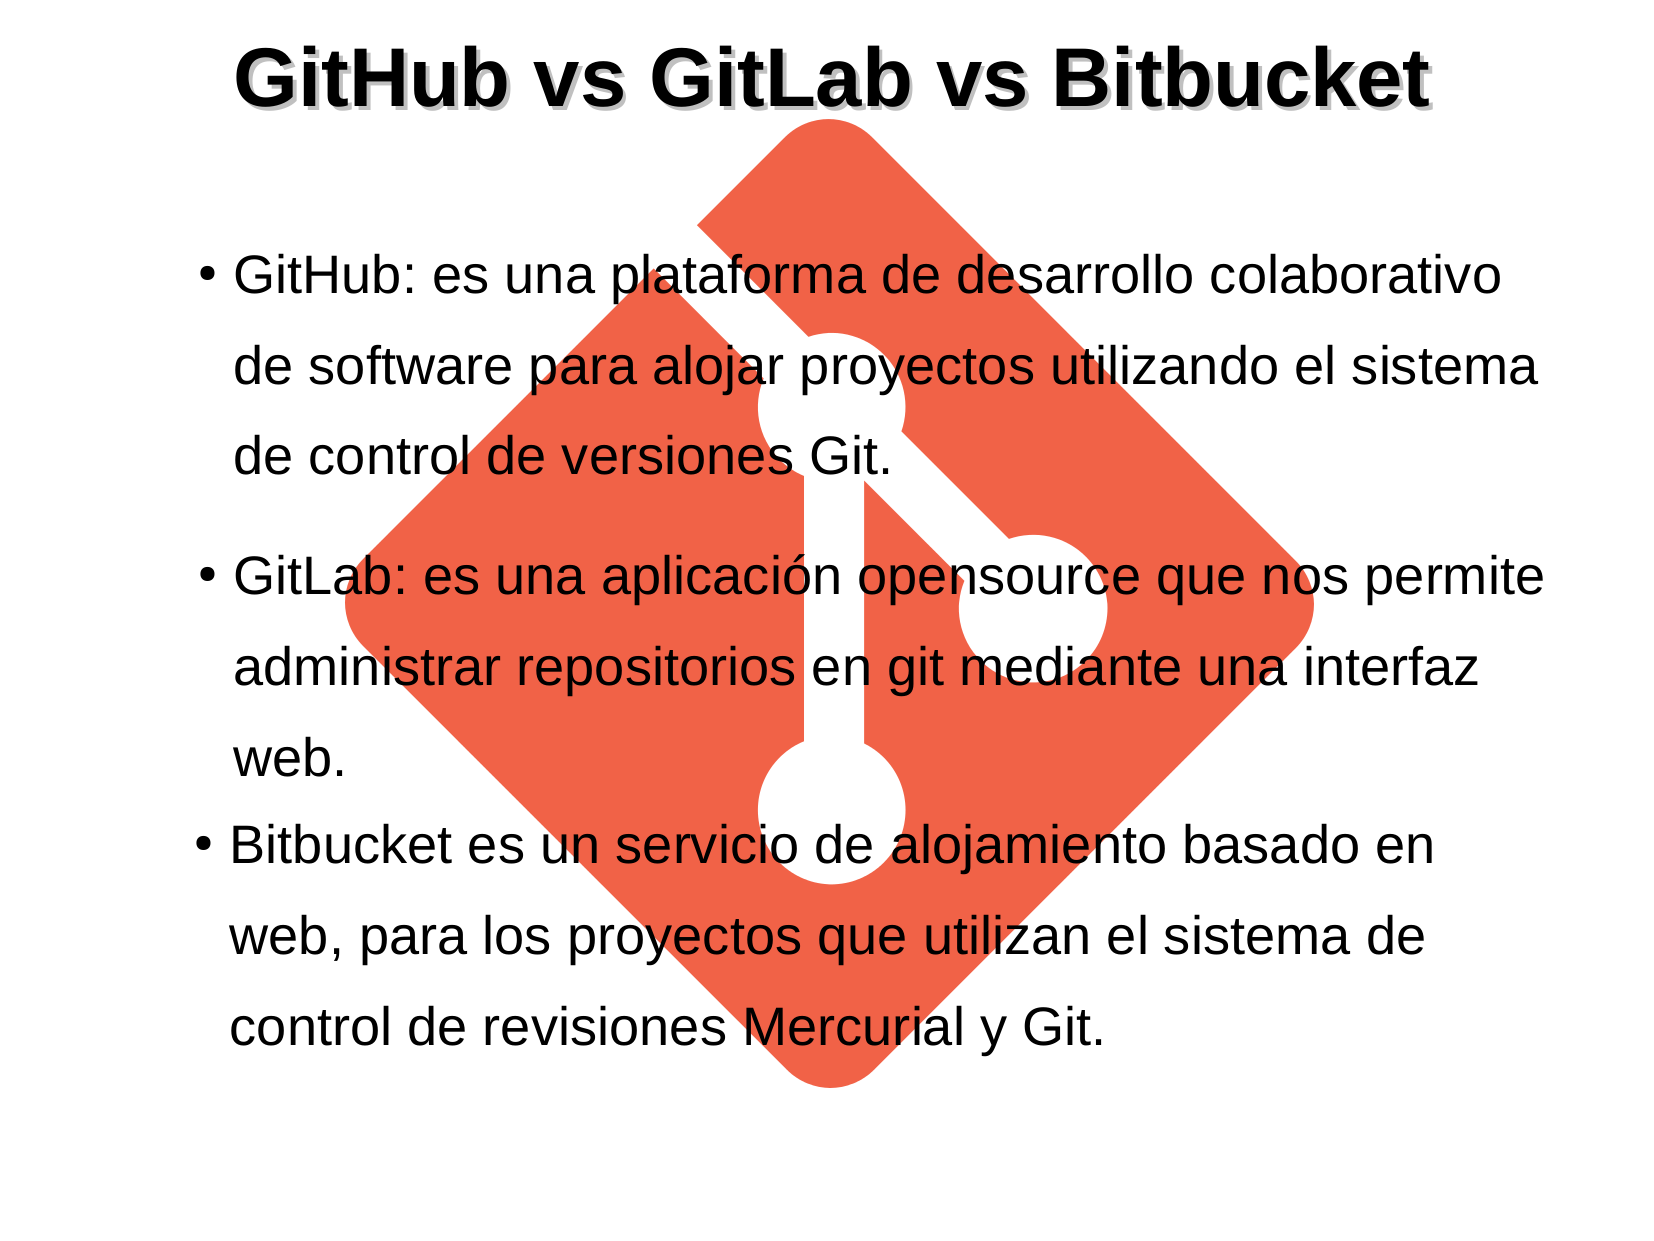

GitHub vs GitLab vs Bitbucket
GitHub: es una plataforma de desarrollo colaborativo de software para alojar proyectos utilizando el sistema de control de versiones Git.
GitLab: es una aplicación opensource que nos permite administrar repositorios en git mediante una interfaz web.
Bitbucket es un servicio de alojamiento basado en web, para los proyectos que utilizan el sistema de control de revisiones Mercurial y Git.